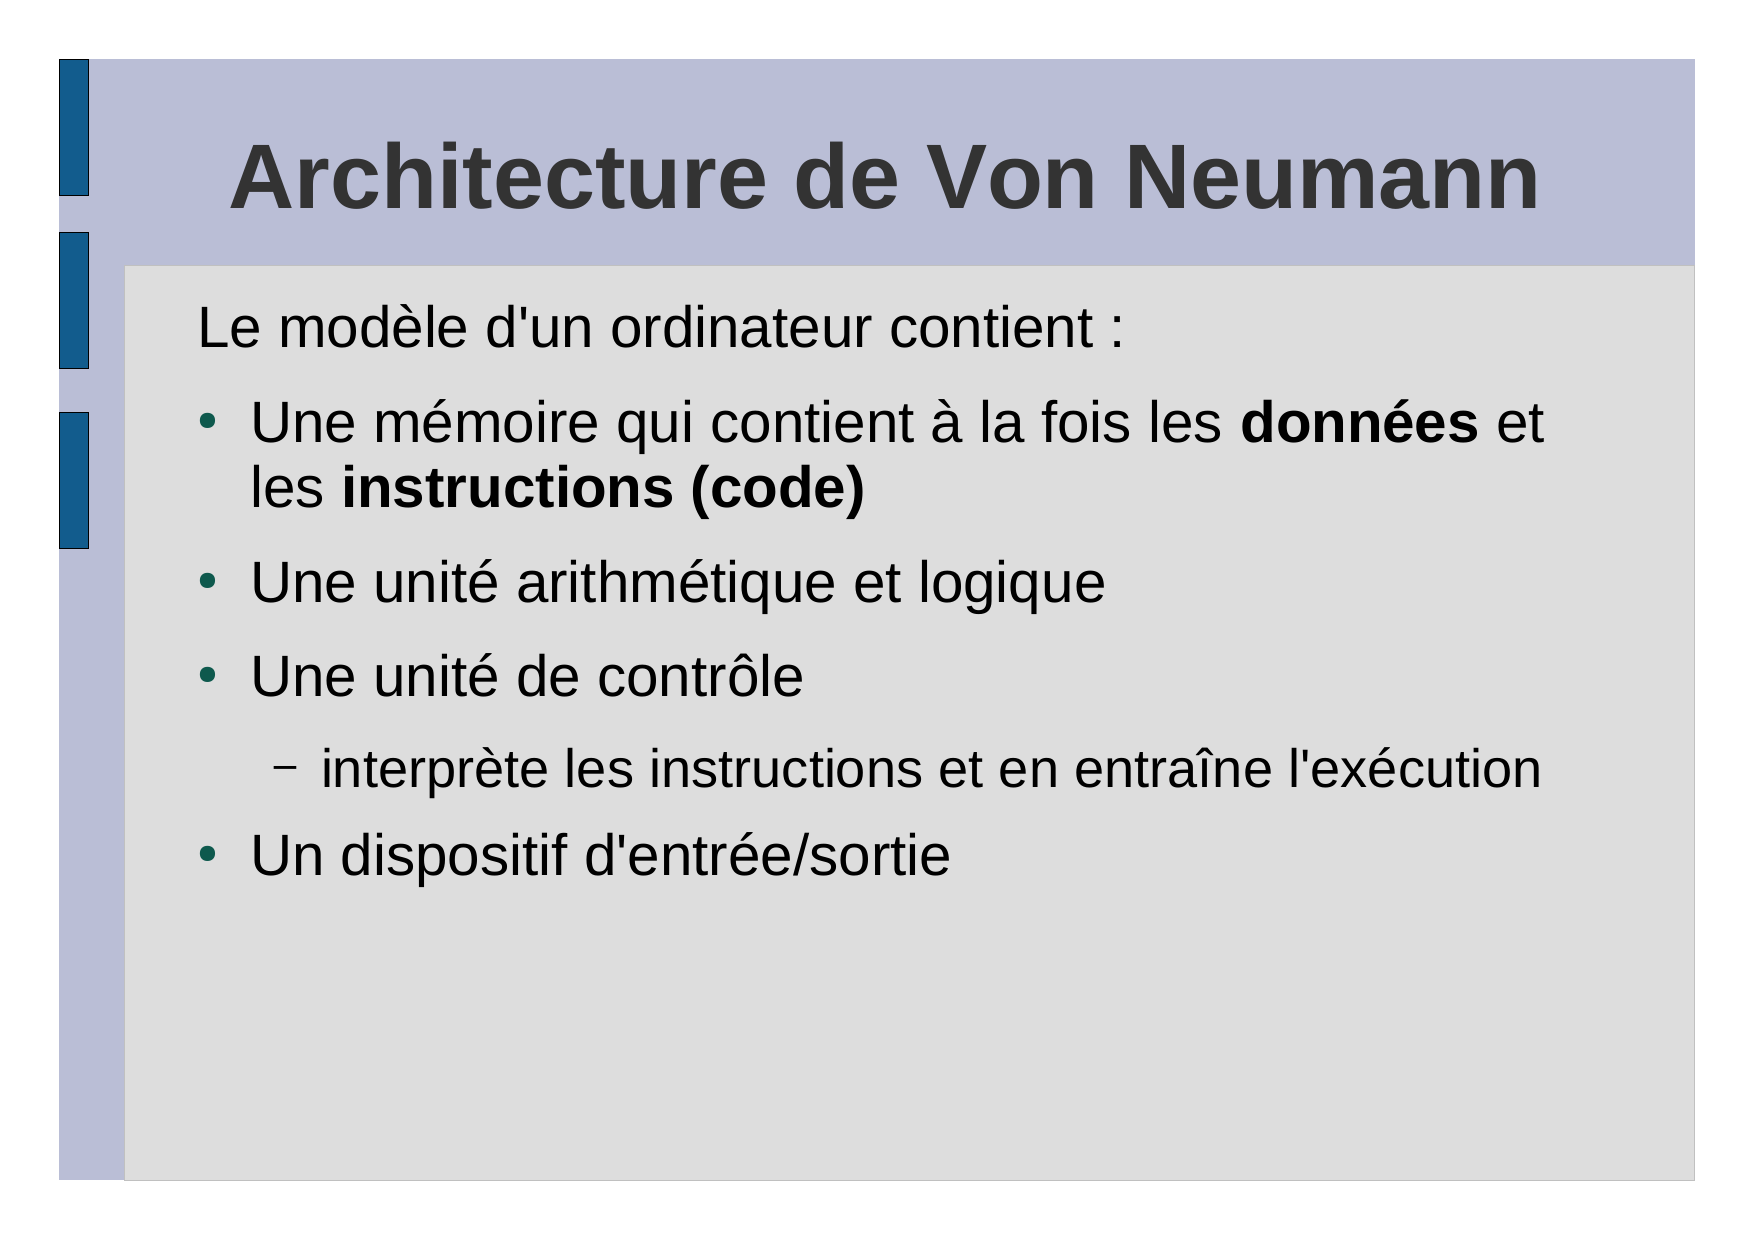

# Architecture de Von Neumann
Le modèle d'un ordinateur contient :
Une mémoire qui contient à la fois les données et les instructions (code)
Une unité arithmétique et logique
Une unité de contrôle
interprète les instructions et en entraîne l'exécution
Un dispositif d'entrée/sortie